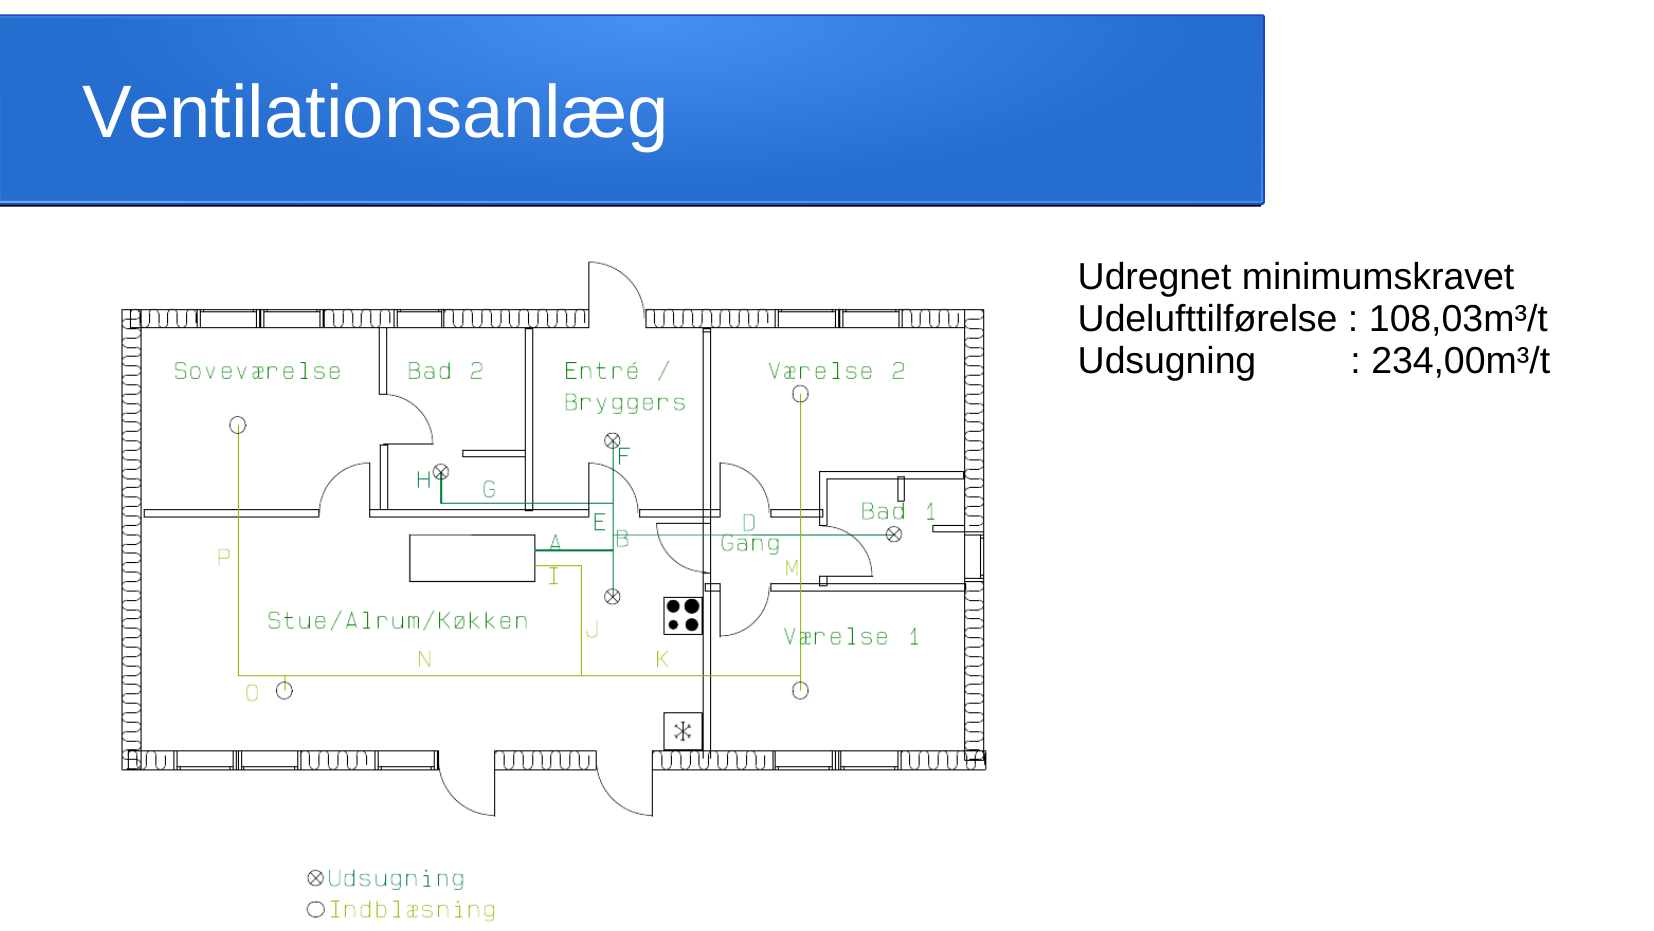

# Ventilationsanlæg
Udregnet minimumskravet
Udelufttilførelse : 108,03m³/t
Udsugning : 234,00m³/t